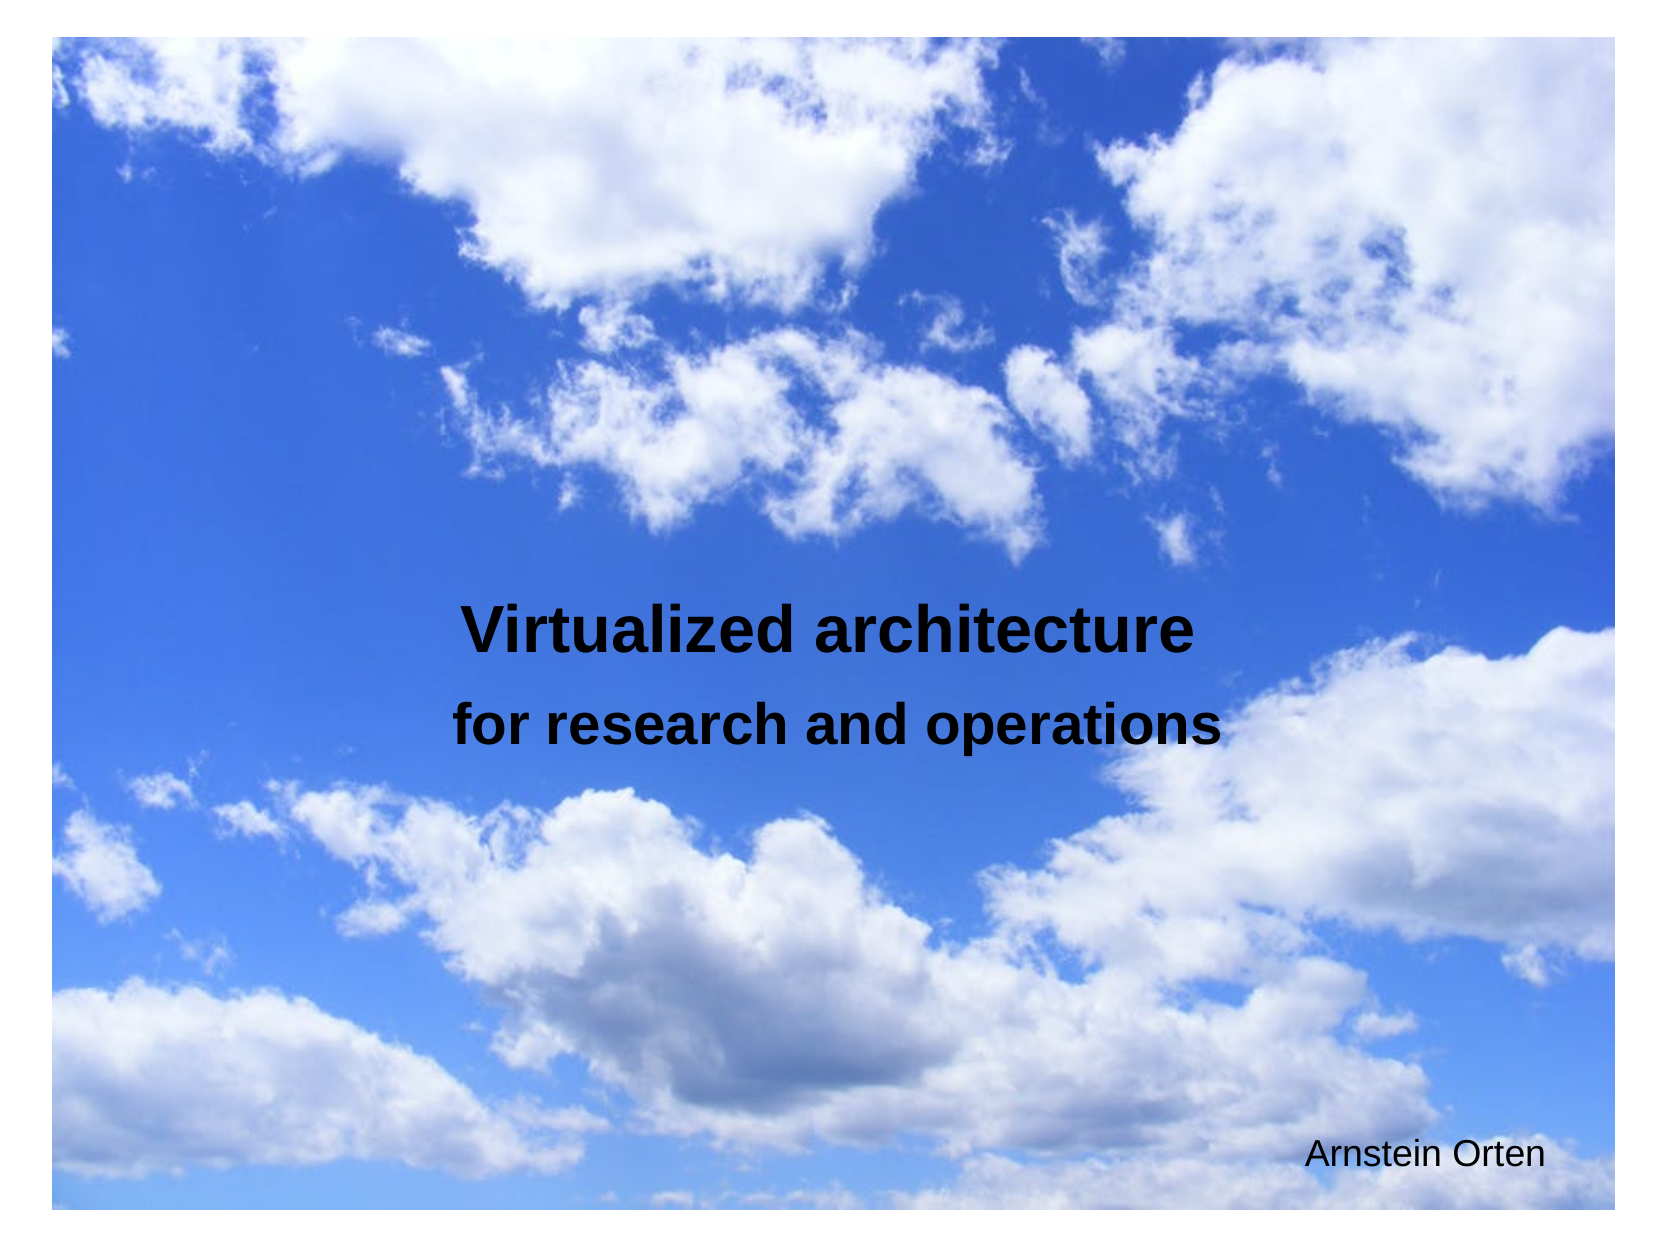

#
Virtualized architecture
for research and operations
Arnstein Orten